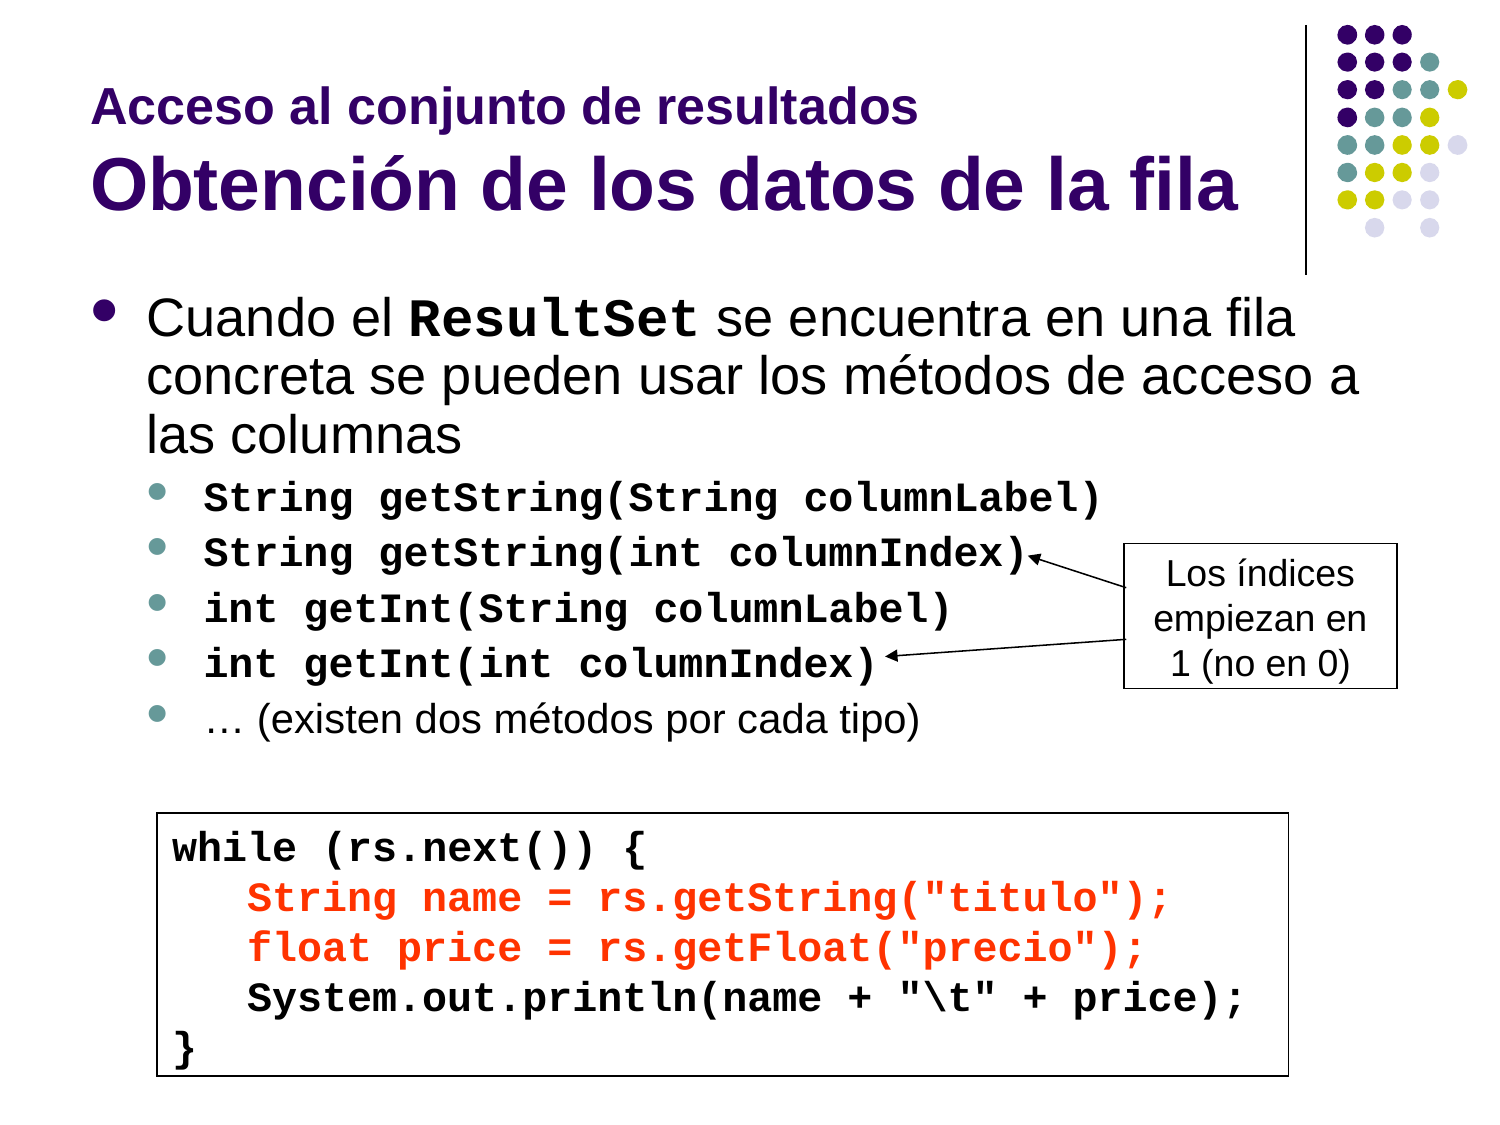

# Acceso al conjunto de resultados Obtención de los datos de la fila
Cuando el ResultSet se encuentra en una fila concreta se pueden usar los métodos de acceso a las columnas
String getString(String columnLabel)
String getString(int columnIndex)
int getInt(String columnLabel)
int getInt(int columnIndex)
… (existen dos métodos por cada tipo)
Los índices empiezan en 1 (no en 0)
while (rs.next()) {
 String name = rs.getString("titulo");
 float price = rs.getFloat("precio");
 System.out.println(name + "\t" + price);
}